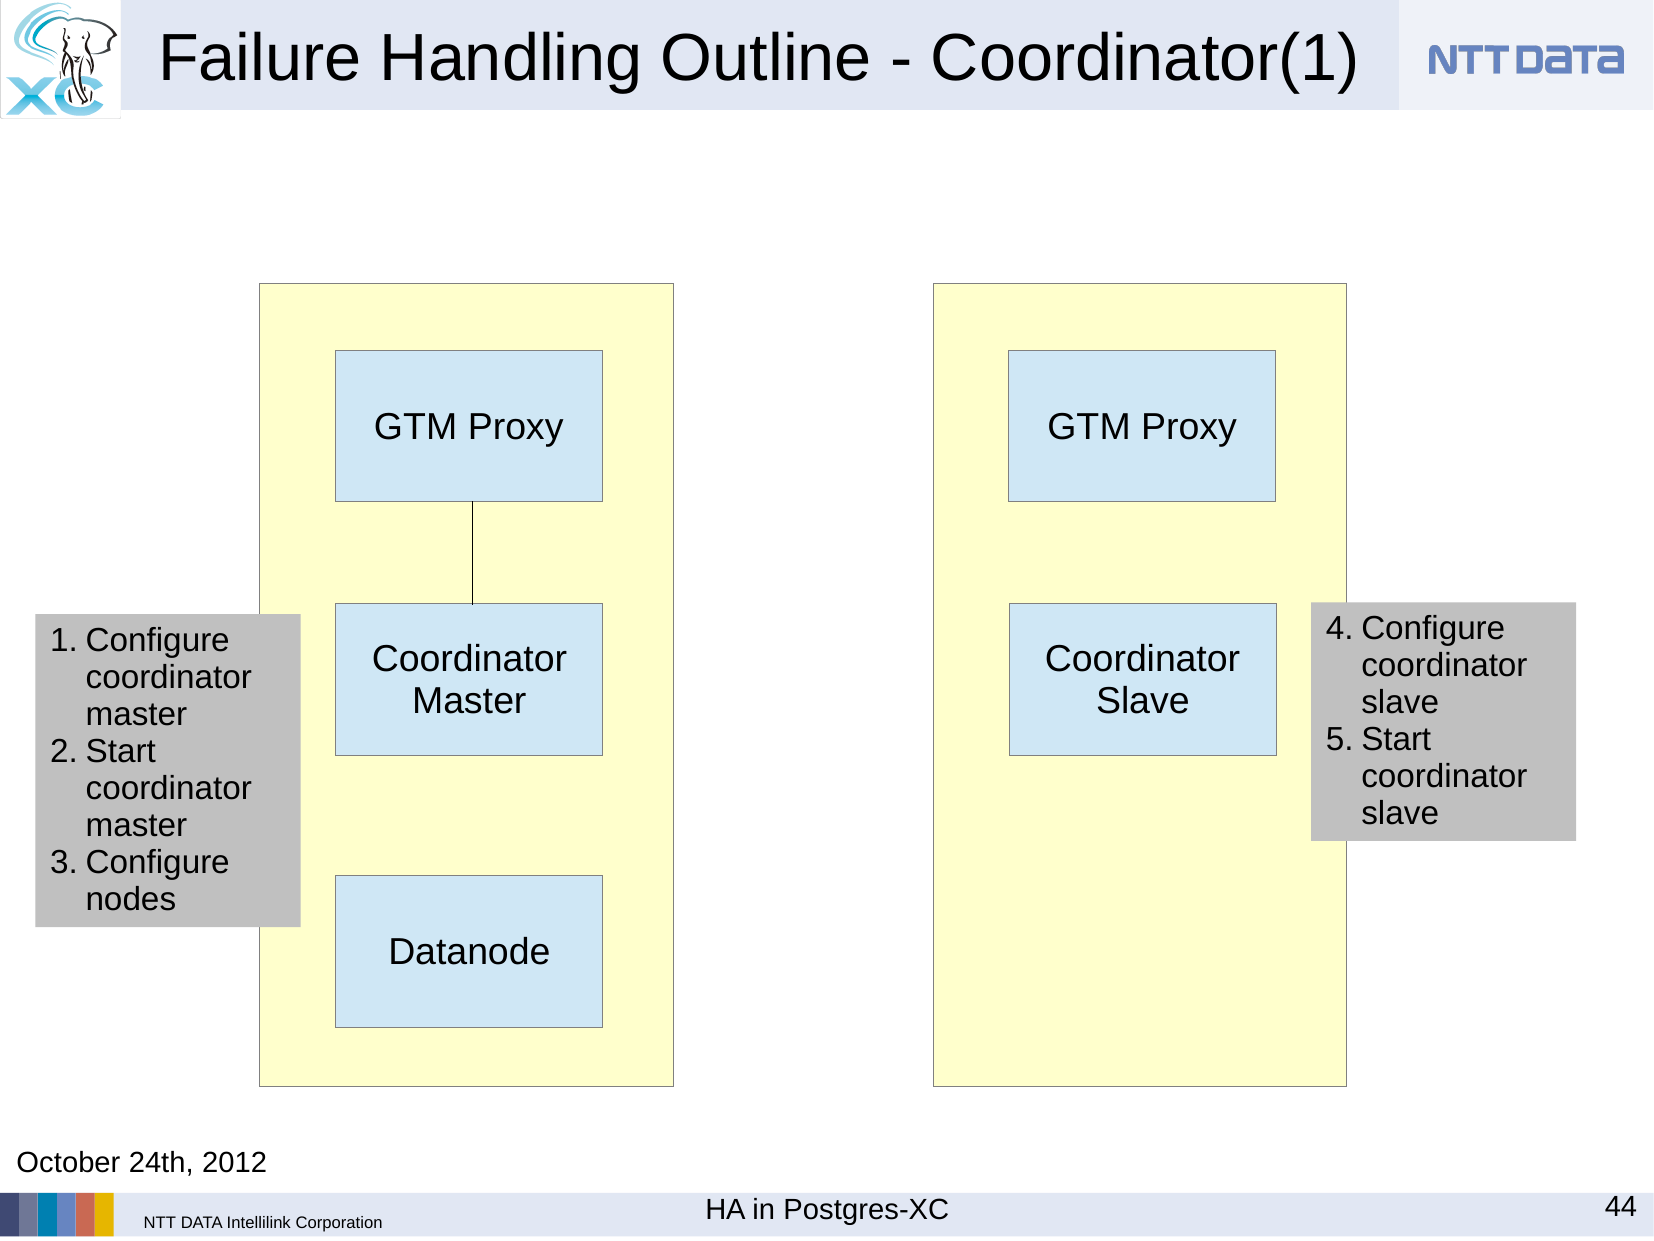

# Failure Handling Outline - Coordinator(1)
GTM Proxy
GTM Proxy
Configure coordinator slave
Start coordinator slave
Coordinator
Slave
Coordinator
Master
Configure coordinator master
Start coordinator master
Configure nodes
Datanode
October 24th, 2012
44
HA in Postgres-XC